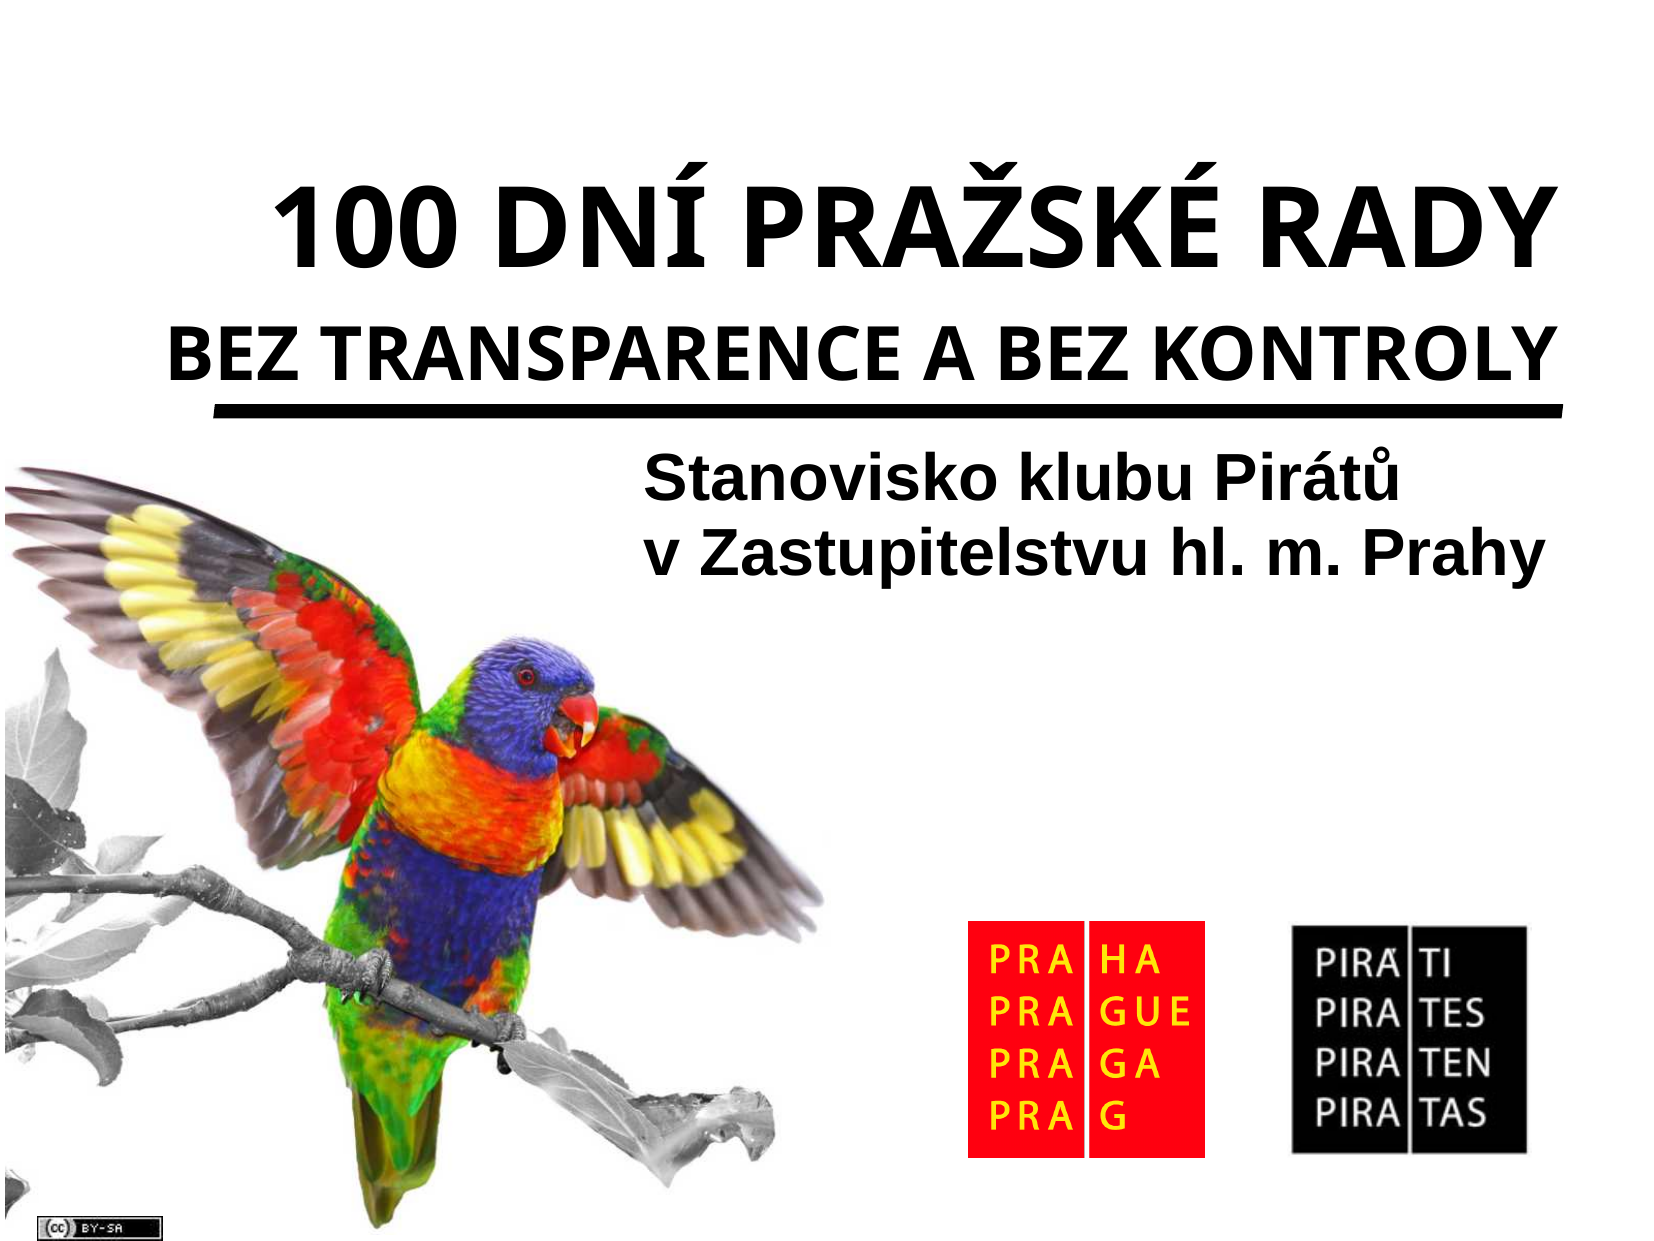

# 100 DNÍ PRAŽSKÉ RADY BEZ TRANSPARENCE A BEZ KONTROLY
Stanovisko klubu Pirátů
v Zastupitelstvu hl. m. Prahy